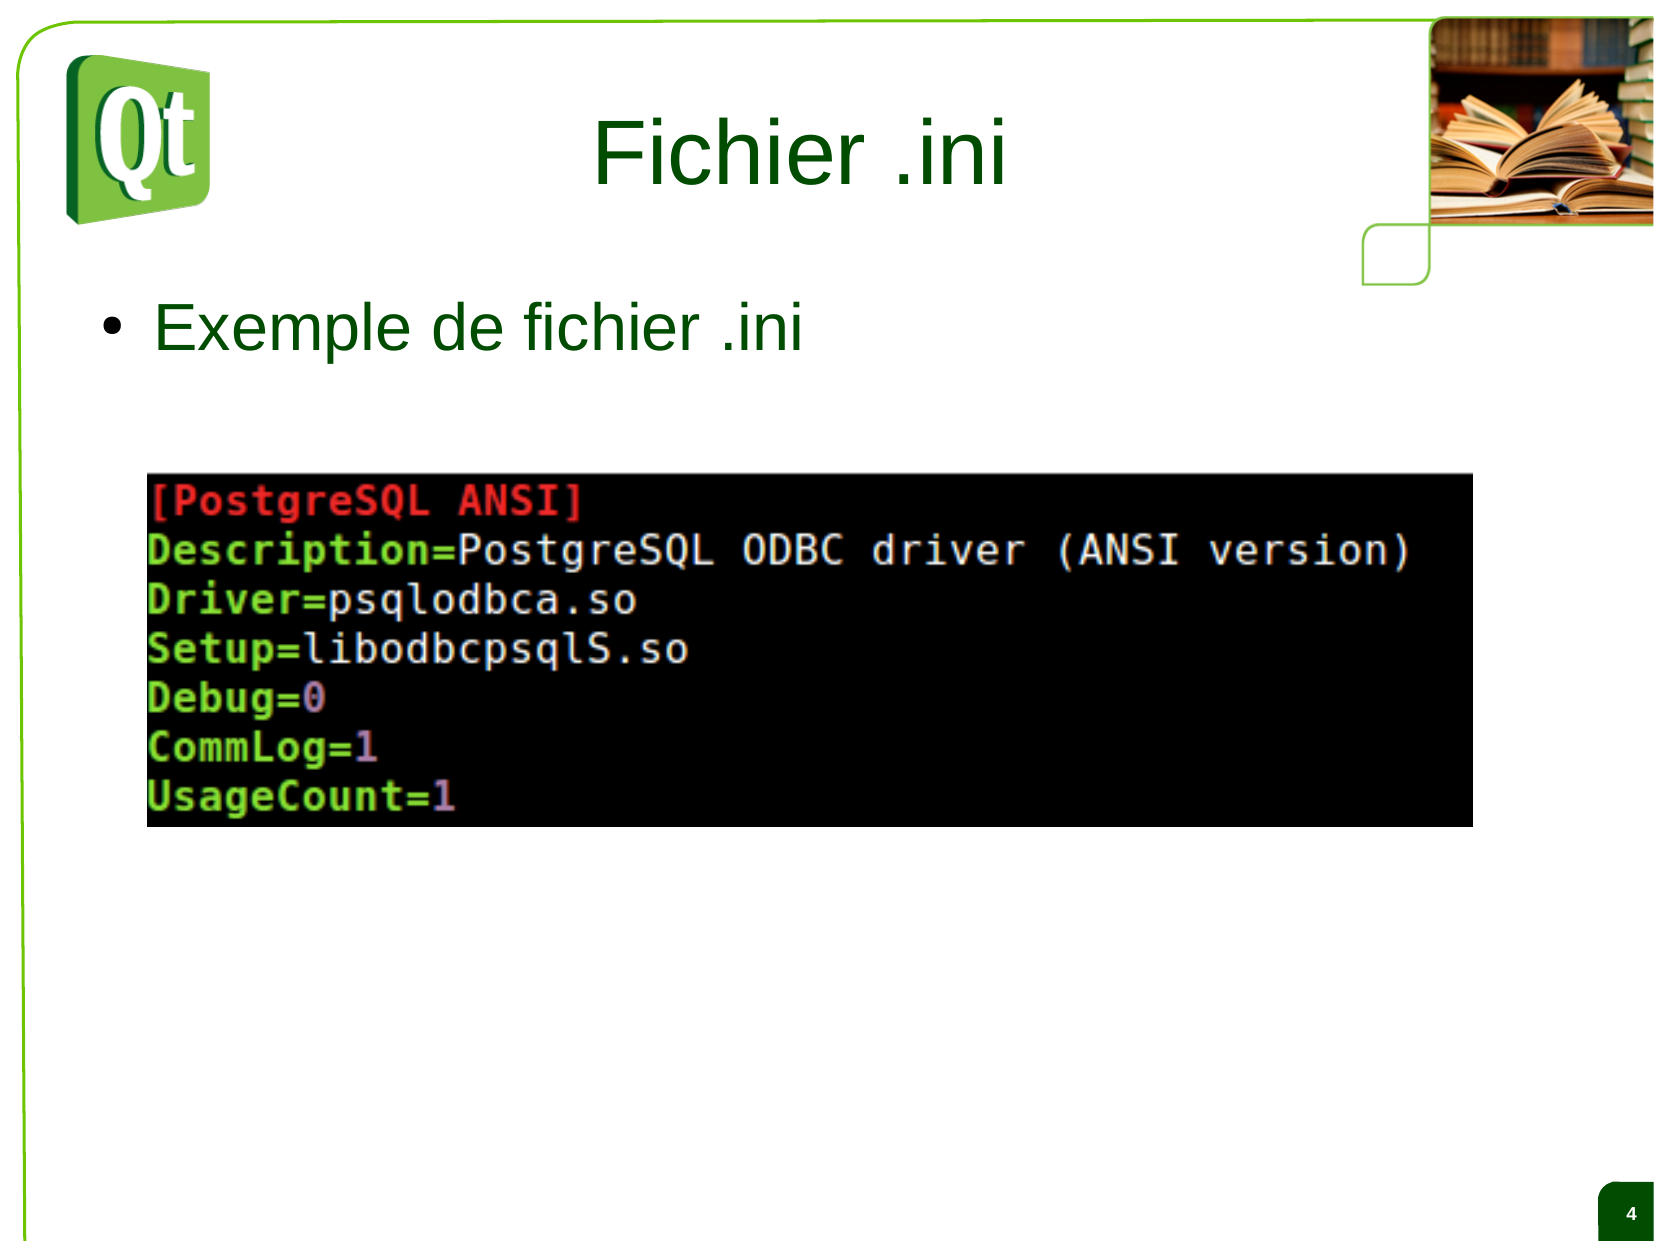

# Fichier .ini
Exemple de fichier .ini